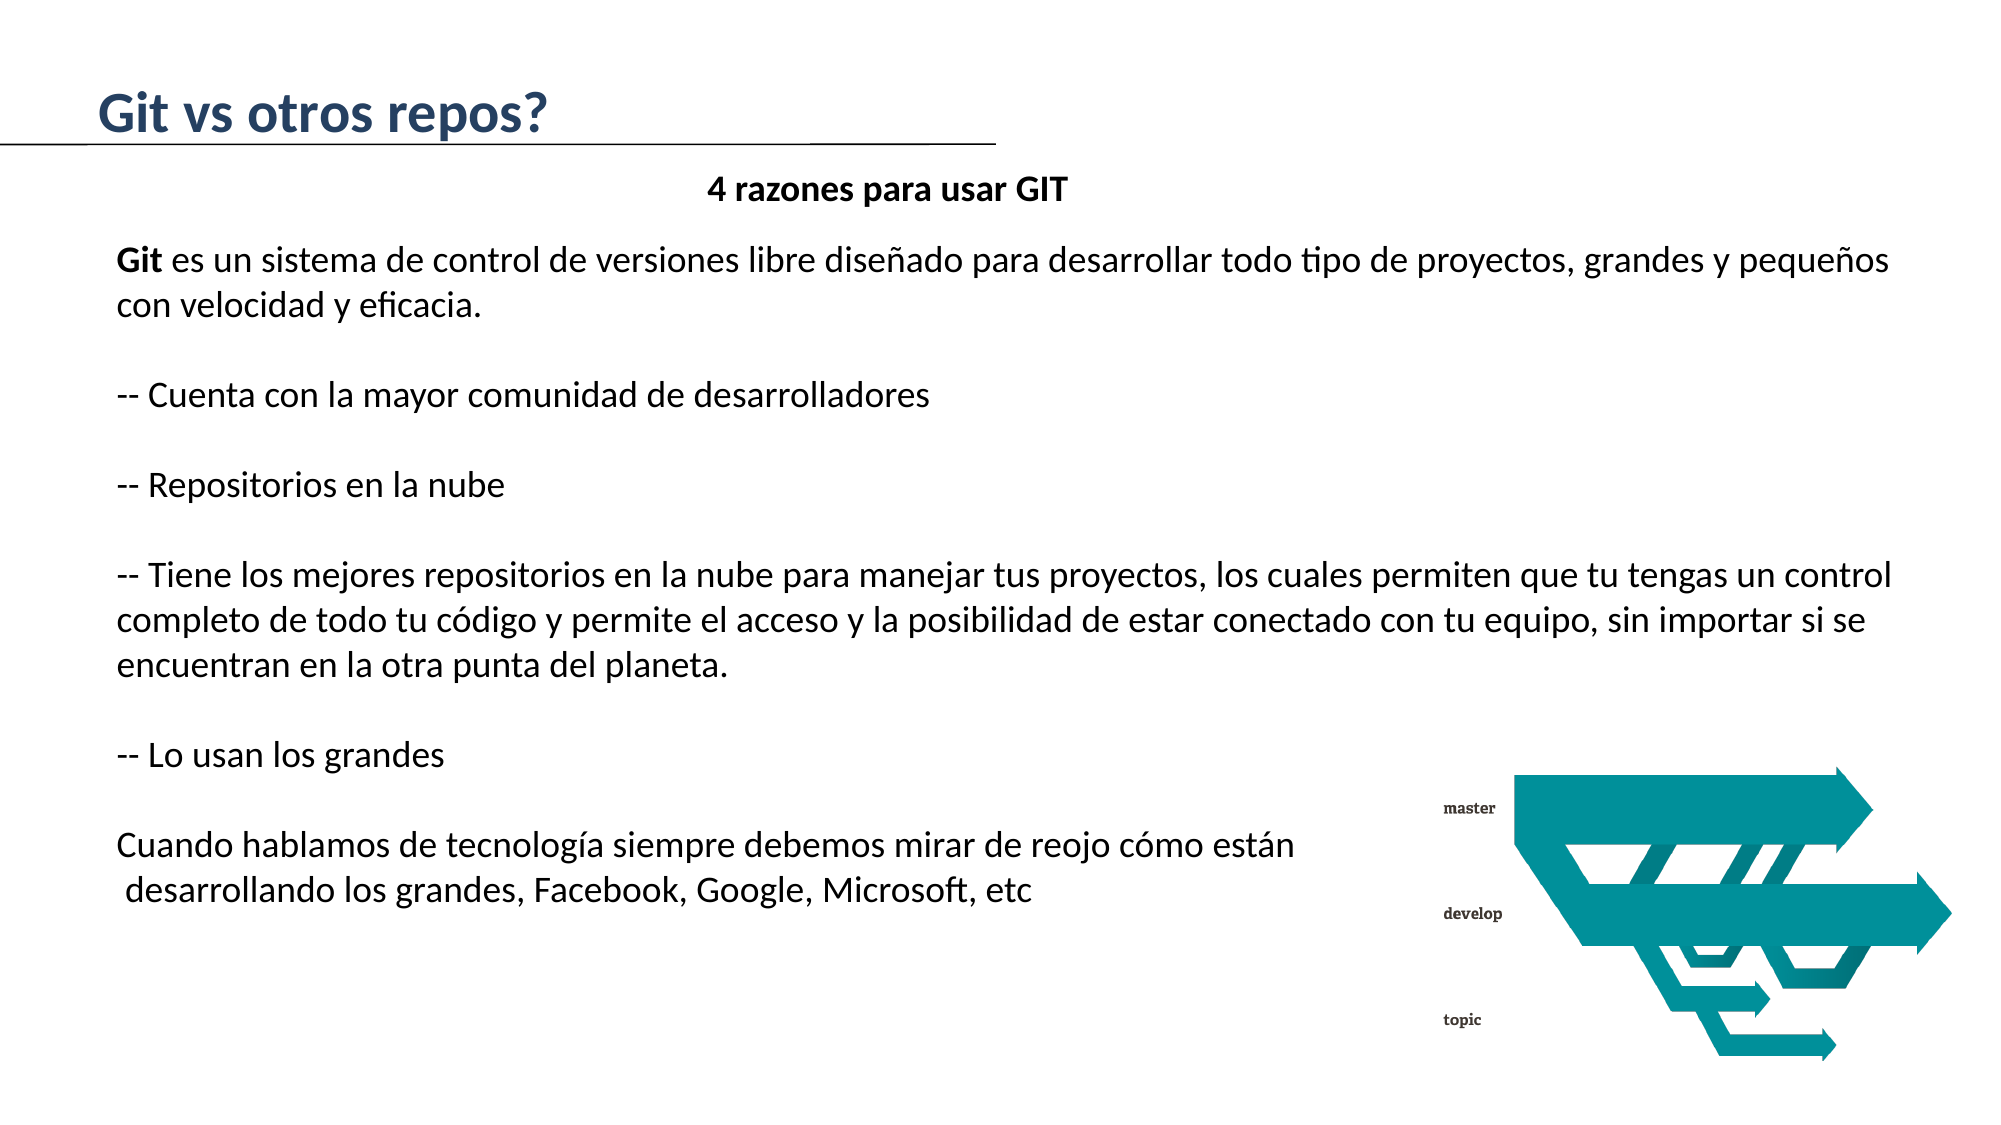

Git vs otros repos?
4 razones para usar GIT
Git es un sistema de control de versiones libre diseñado para desarrollar todo tipo de proyectos, grandes y pequeños con velocidad y eficacia.
-- Cuenta con la mayor comunidad de desarrolladores
-- Repositorios en la nube
-- Tiene los mejores repositorios en la nube para manejar tus proyectos, los cuales permiten que tu tengas un control completo de todo tu código y permite el acceso y la posibilidad de estar conectado con tu equipo, sin importar si se encuentran en la otra punta del planeta.
-- Lo usan los grandes
Cuando hablamos de tecnología siempre debemos mirar de reojo cómo están
 desarrollando los grandes, Facebook, Google, Microsoft, etc